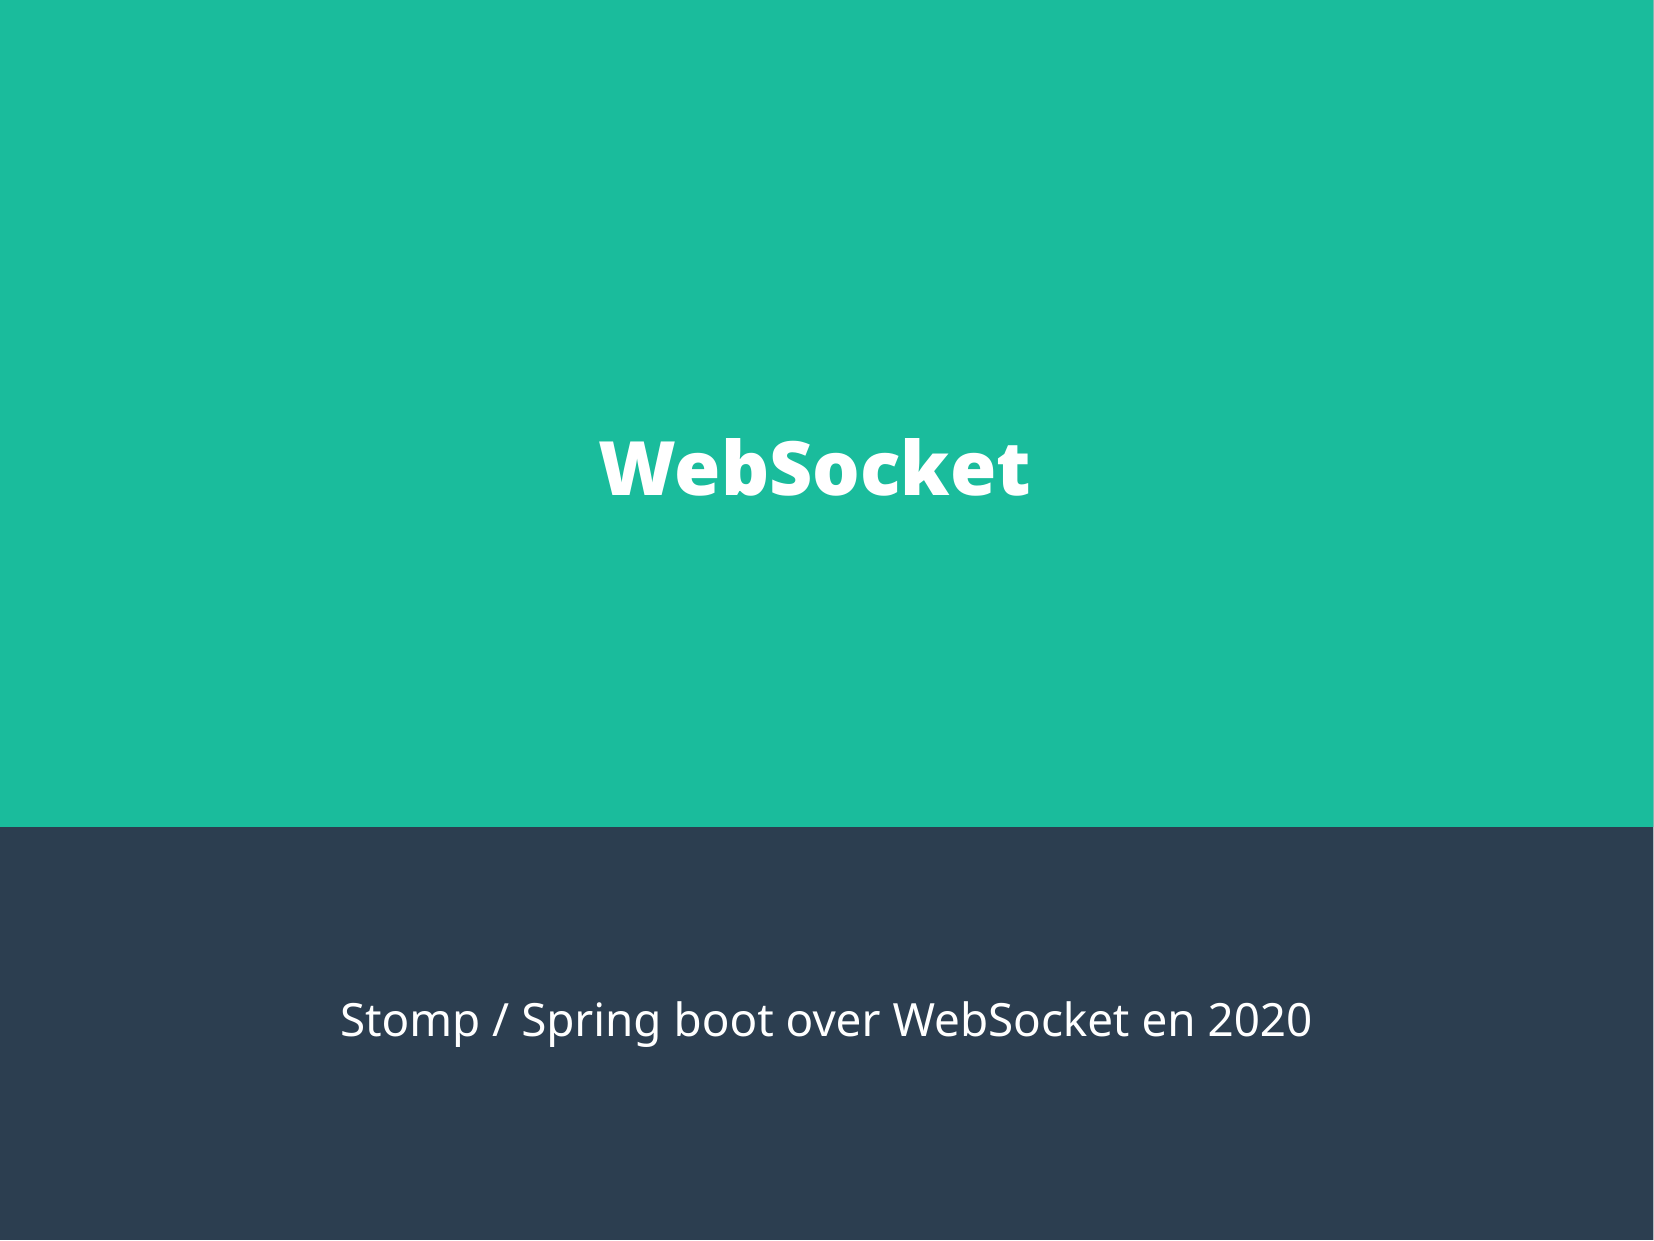

# WebSocket
Stomp / Spring boot over WebSocket en 2020